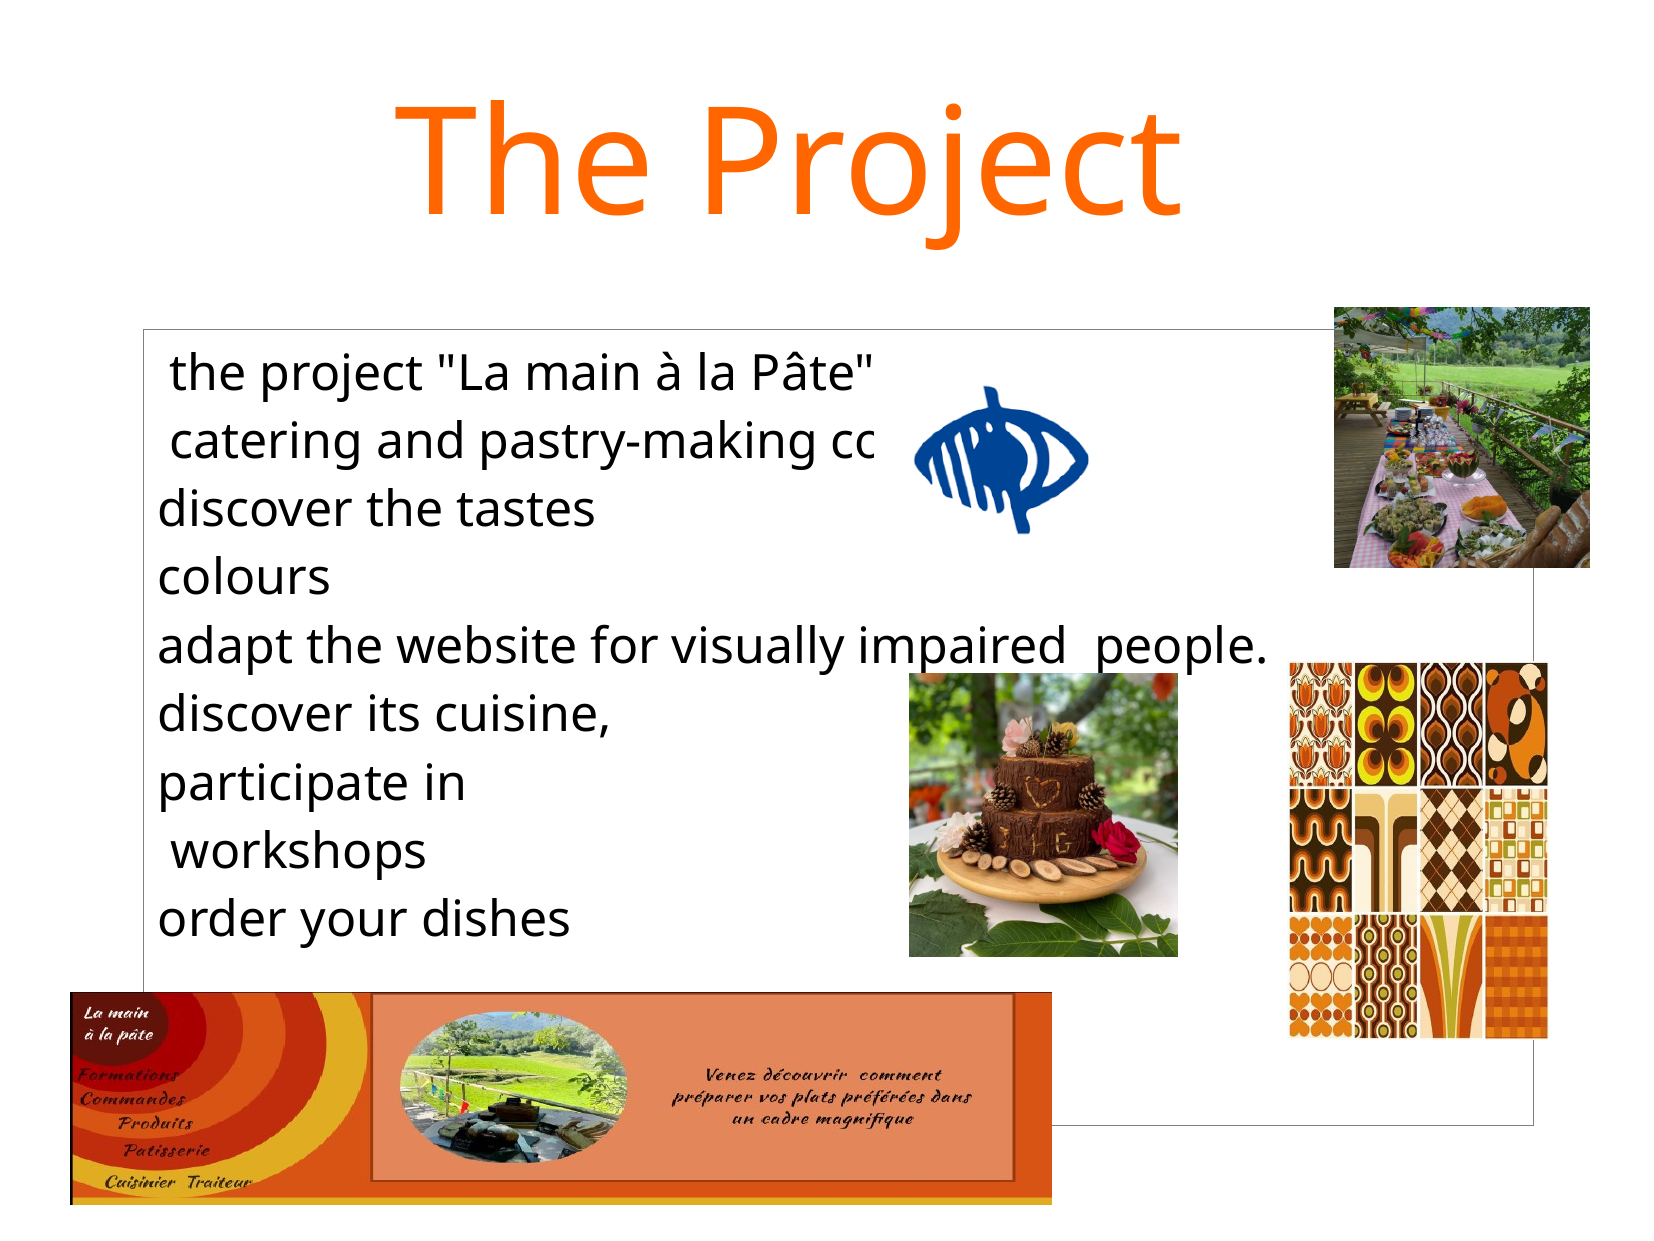

# The Project
the project "La main à la Pâte"
catering and pastry-making company
discover the tastes
colours
adapt the website for visually impaired people.
discover its cuisine,
participate in
 workshops
order your dishes